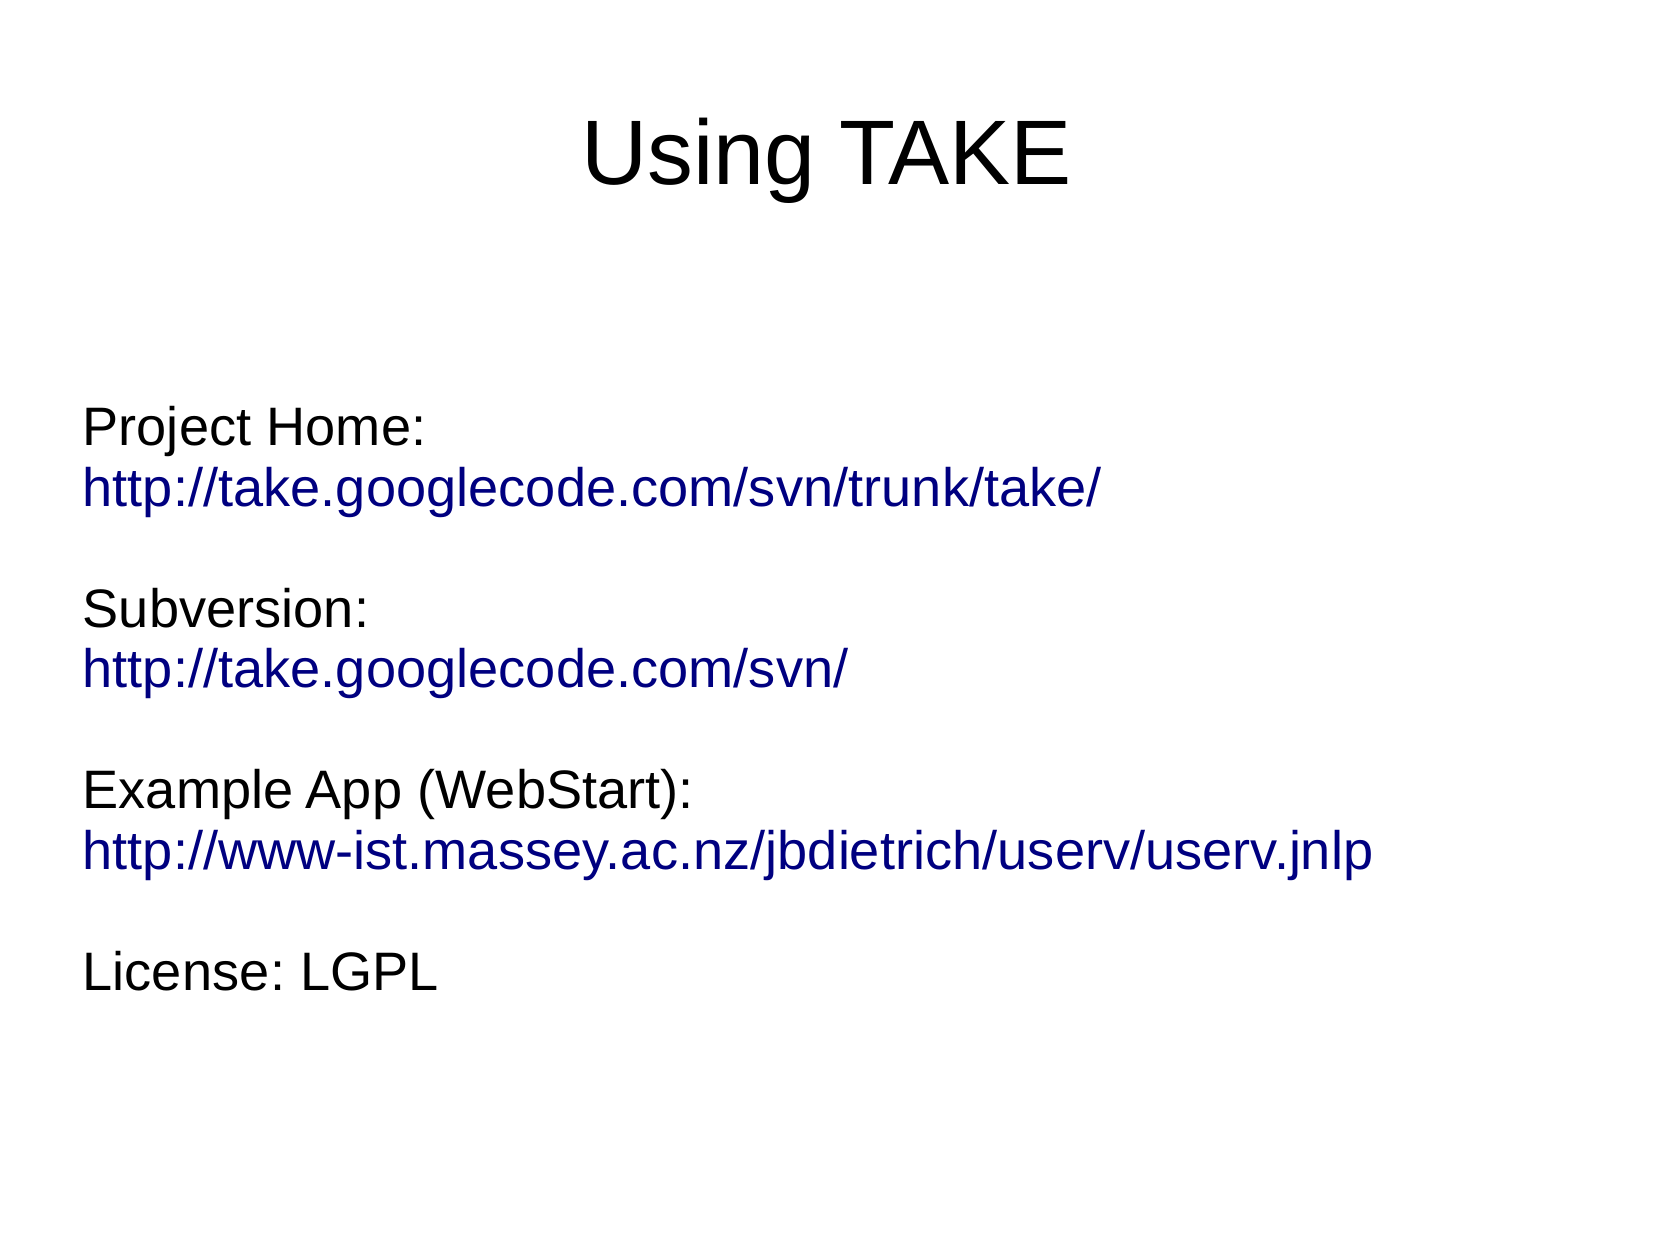

# Using TAKE
Project Home:
http://take.googlecode.com/svn/trunk/take/
Subversion:
http://take.googlecode.com/svn/
Example App (WebStart):
http://www-ist.massey.ac.nz/jbdietrich/userv/userv.jnlp
License: LGPL